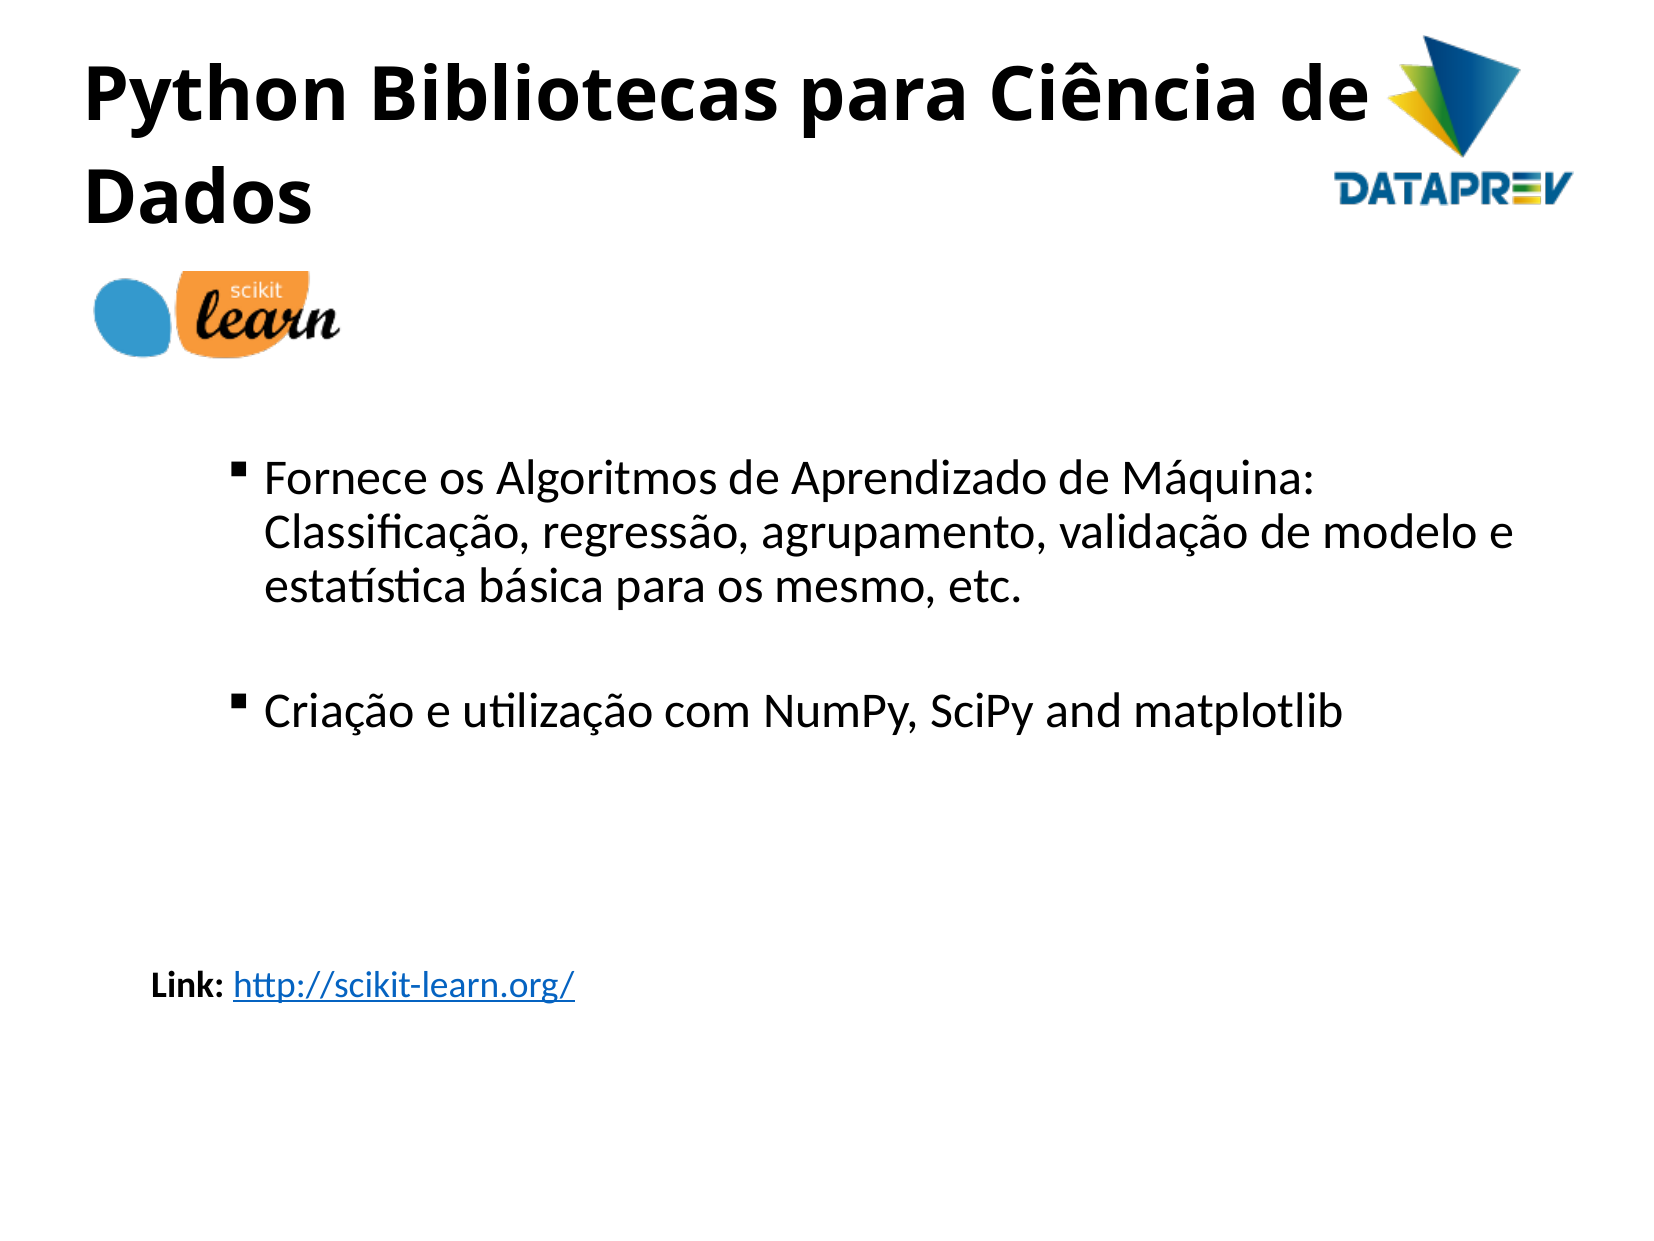

# Python Bibliotecas para Ciência de Dados
Fornece os Algoritmos de Aprendizado de Máquina: Classificação, regressão, agrupamento, validação de modelo e estatística básica para os mesmo, etc.
Criação e utilização com NumPy, SciPy and matplotlib
Link: http://scikit-learn.org/